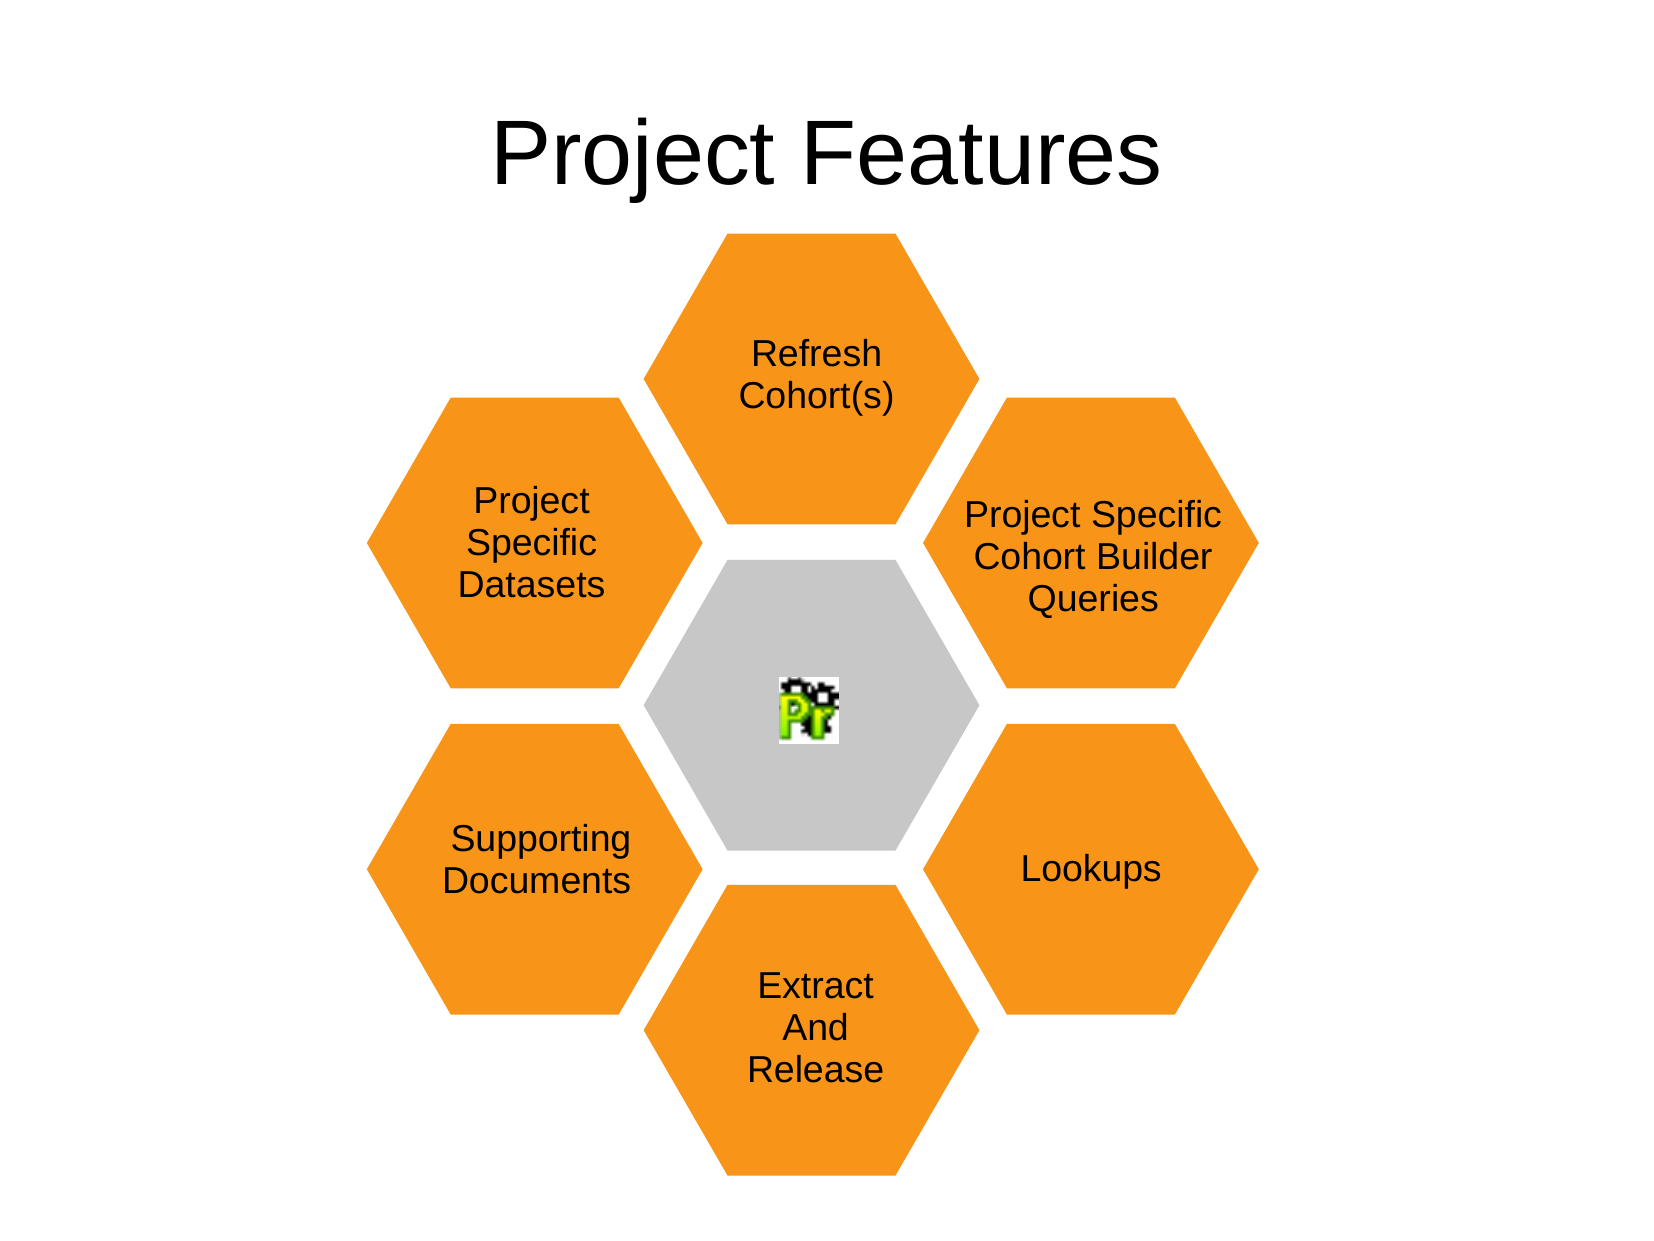

# Project Features
Refresh
Cohort(s)
Project
Specific
Datasets
Project Specific
Cohort Builder
Queries
Supporting
Documents
Lookups
Extract
And
Release